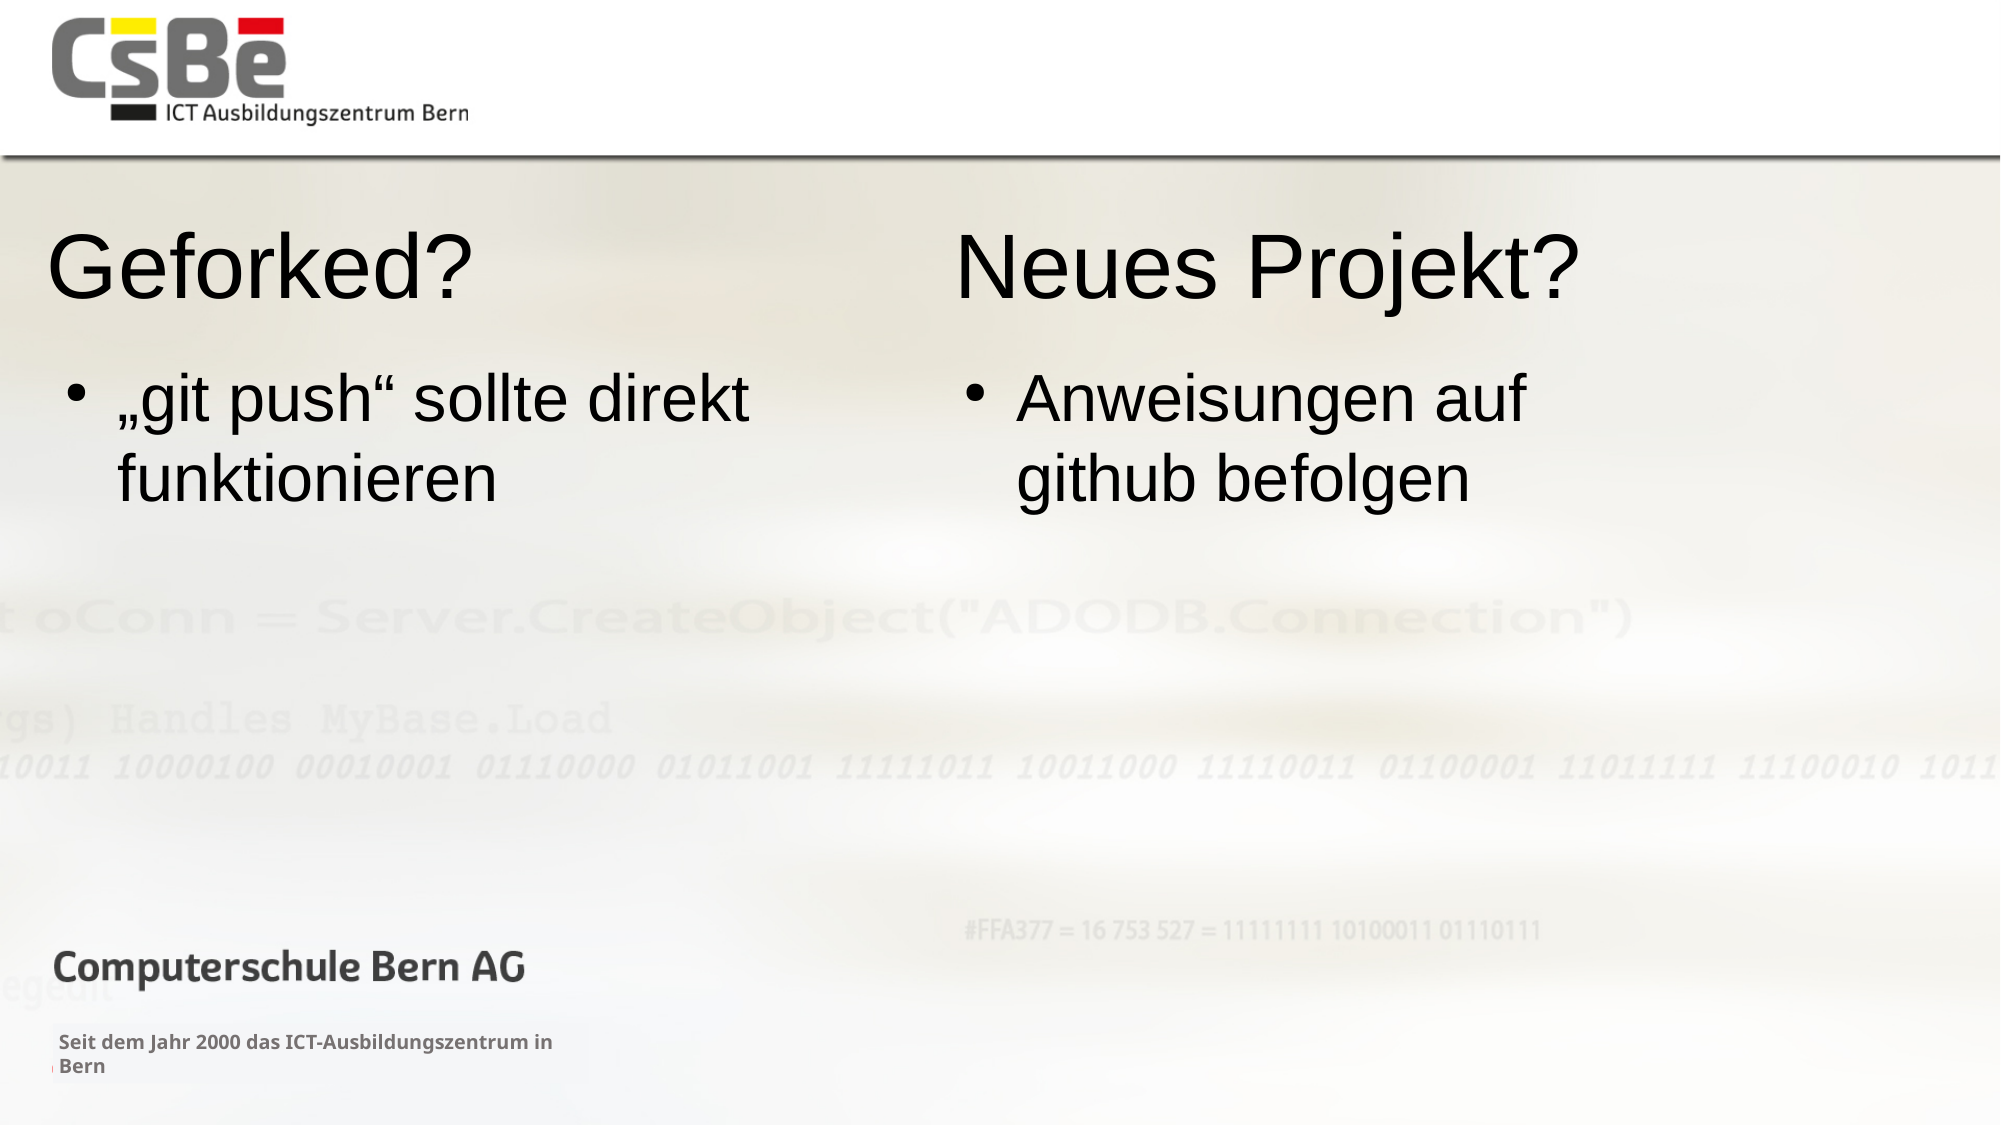

Geforked?
Neues Projekt?
# „git push“ sollte direkt funktionieren
Anweisungen auf github befolgen